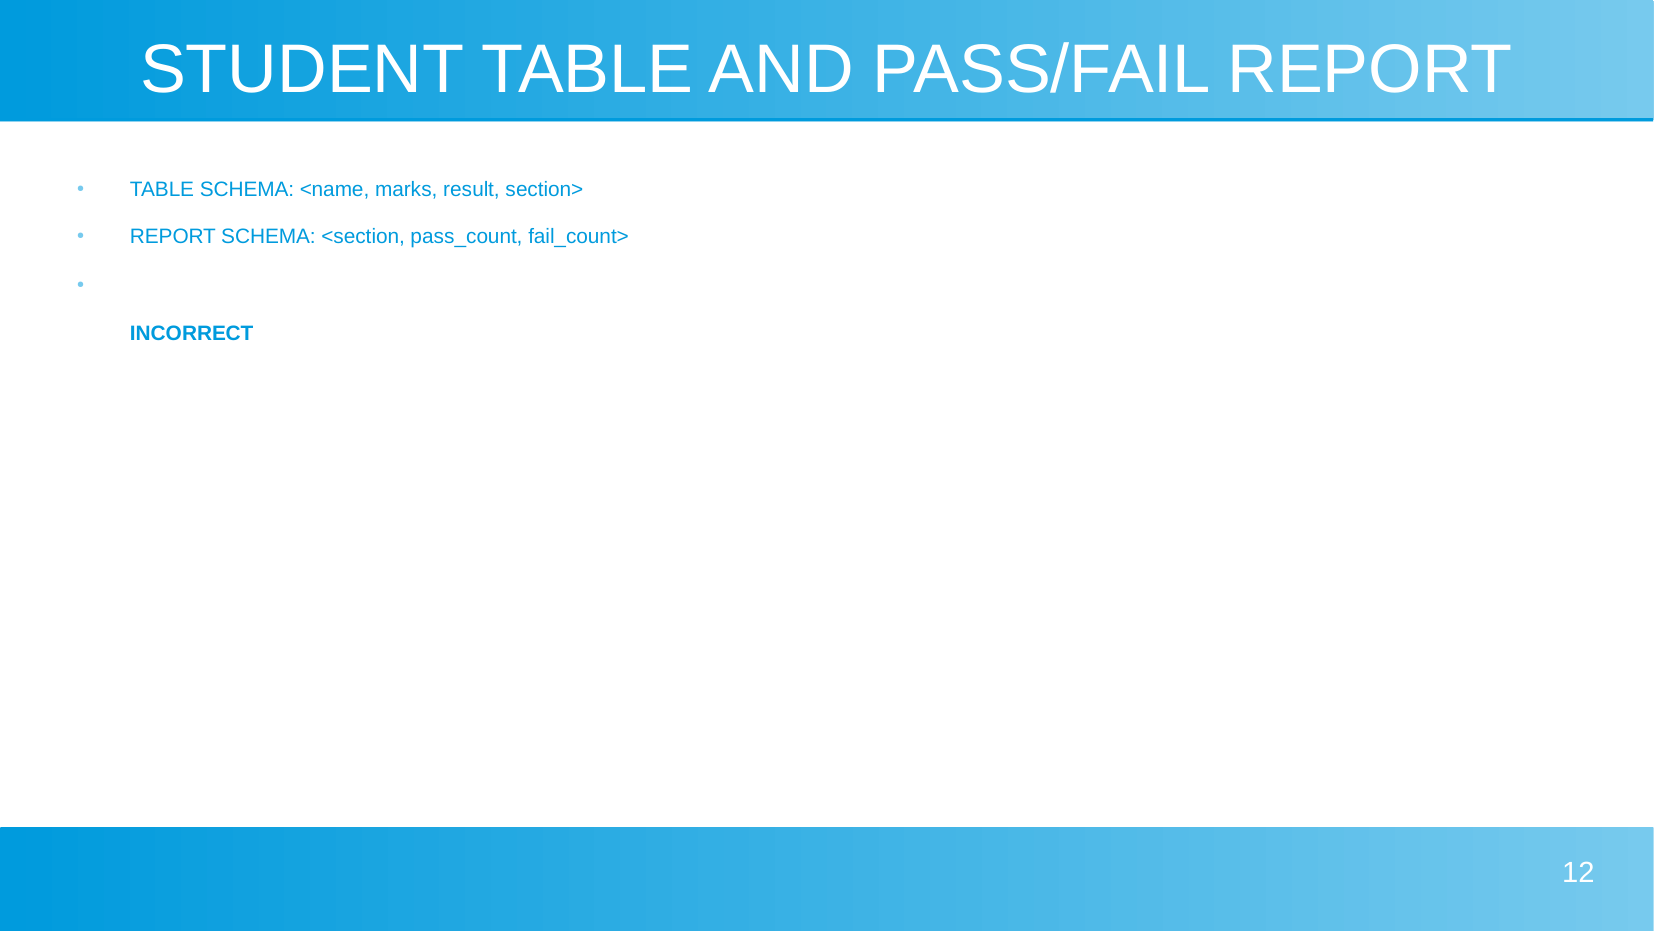

# STUDENT TABLE AND PASS/FAIL REPORT
TABLE SCHEMA: <name, marks, result, section>
REPORT SCHEMA: <section, pass_count, fail_count>
INCORRECT
12